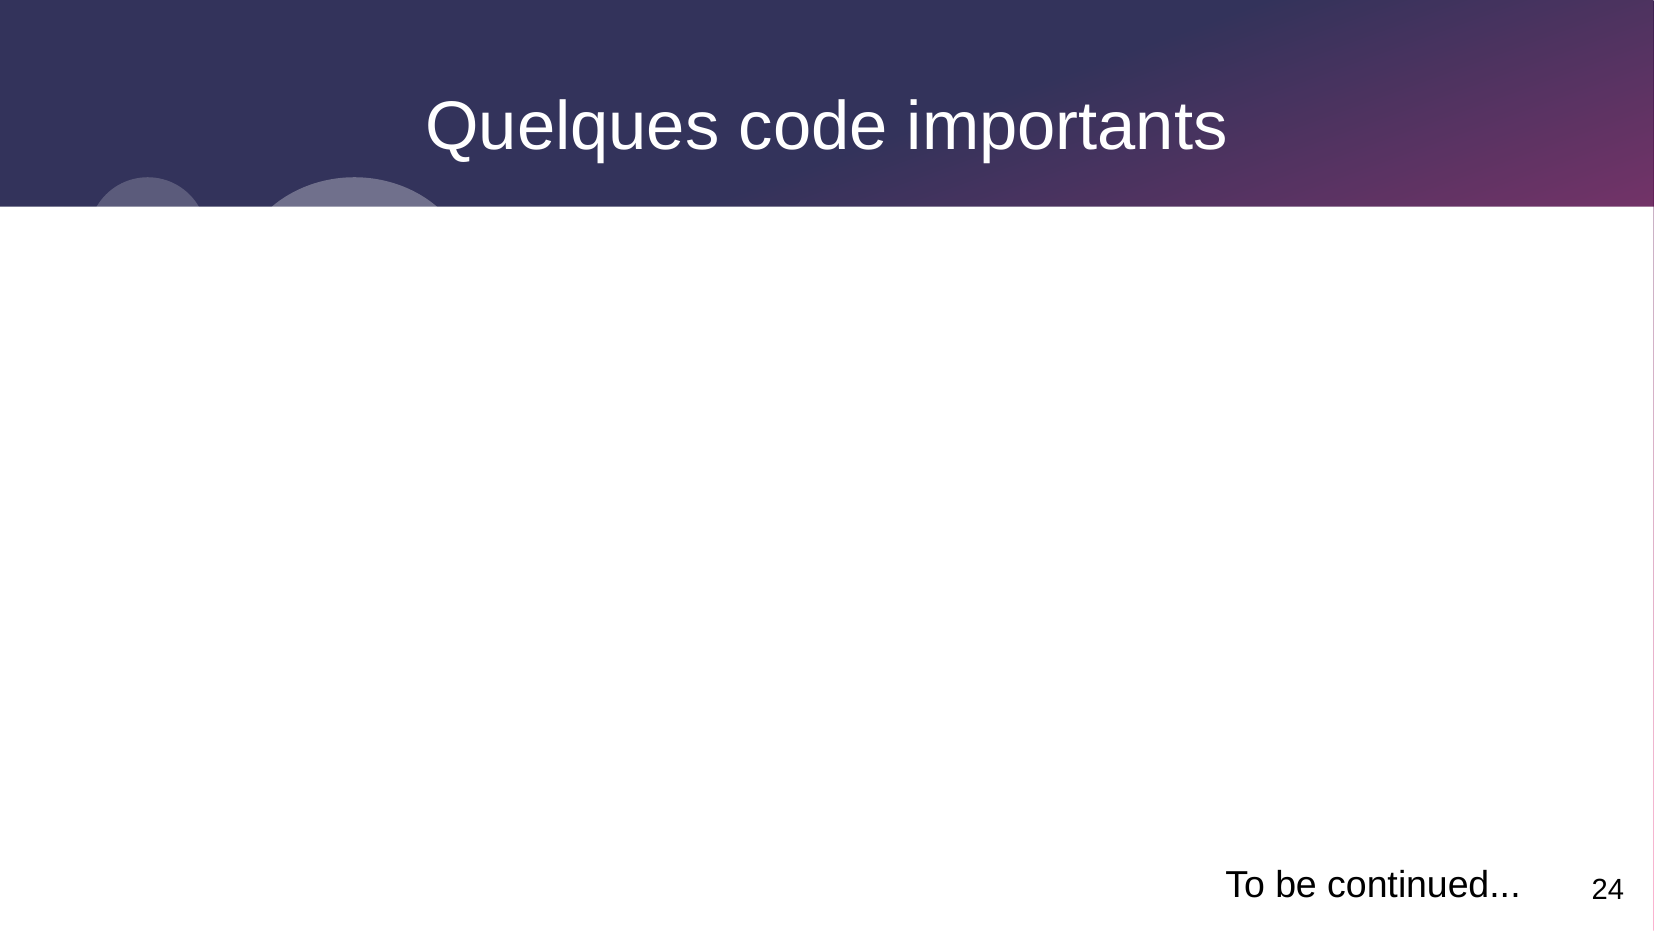

# Quelques code importants
To be continued...